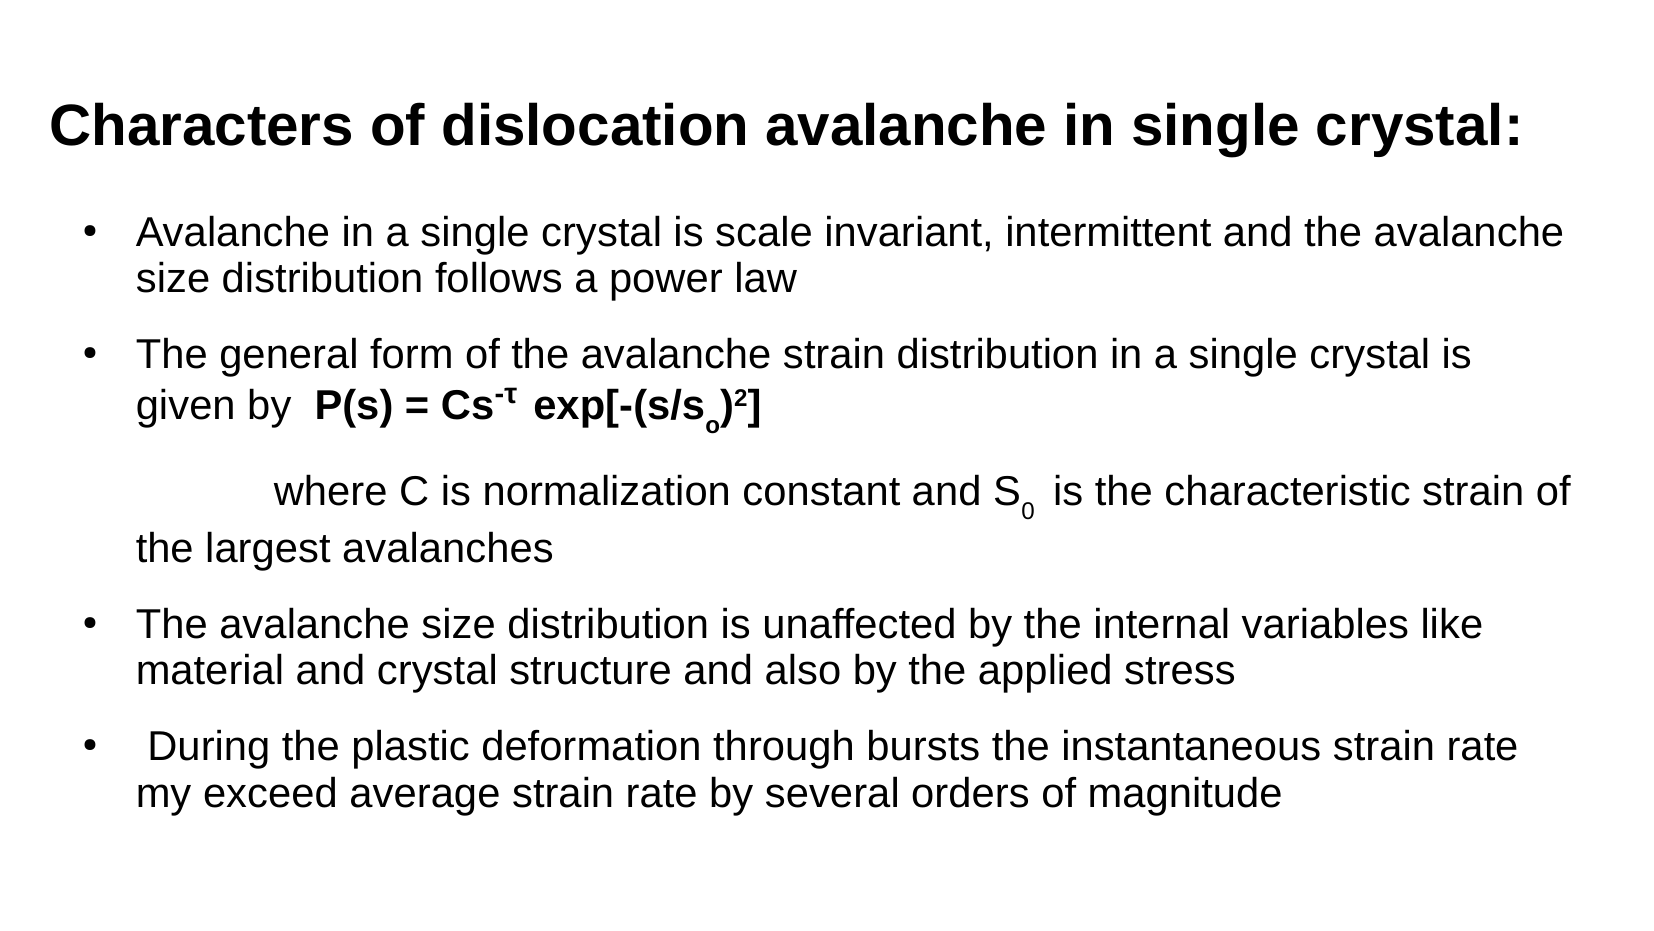

# Characters of dislocation avalanche in single crystal:
Avalanche in a single crystal is scale invariant, intermittent and the avalanche size distribution follows a power law
The general form of the avalanche strain distribution in a single crystal is given by P(s) = Cs-τ exp[-(s/so)2]
 where C is normalization constant and S0 is the characteristic strain of the largest avalanches
The avalanche size distribution is unaffected by the internal variables like material and crystal structure and also by the applied stress
 During the plastic deformation through bursts the instantaneous strain rate my exceed average strain rate by several orders of magnitude